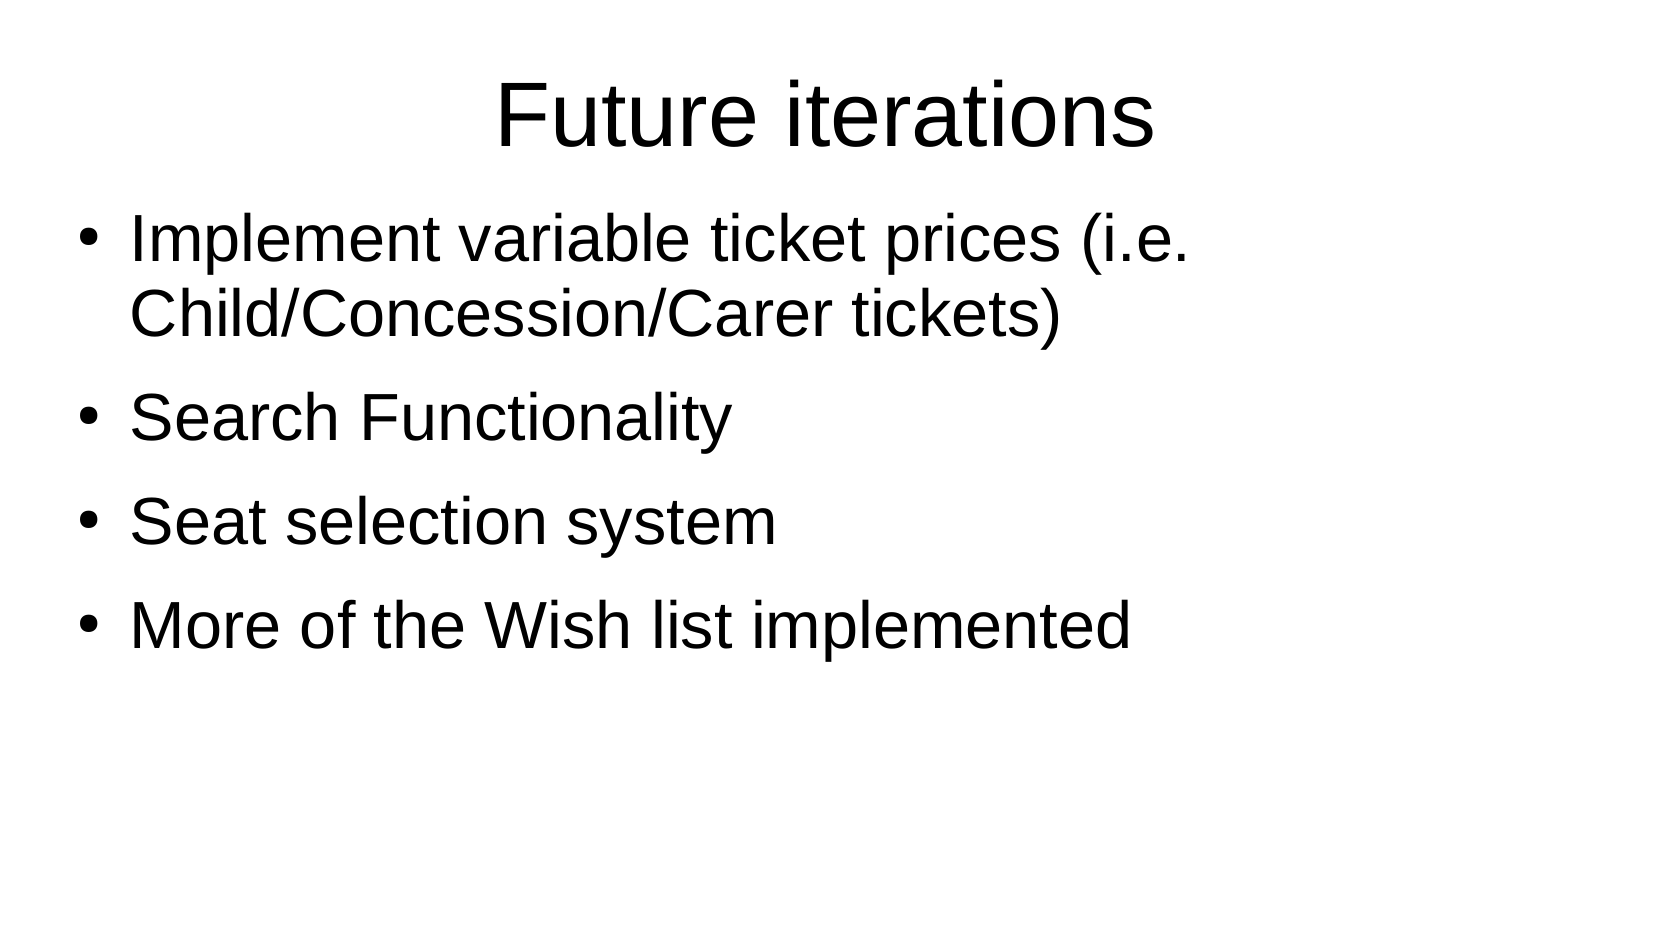

# Future iterations
Implement variable ticket prices (i.e. Child/Concession/Carer tickets)
Search Functionality
Seat selection system
More of the Wish list implemented